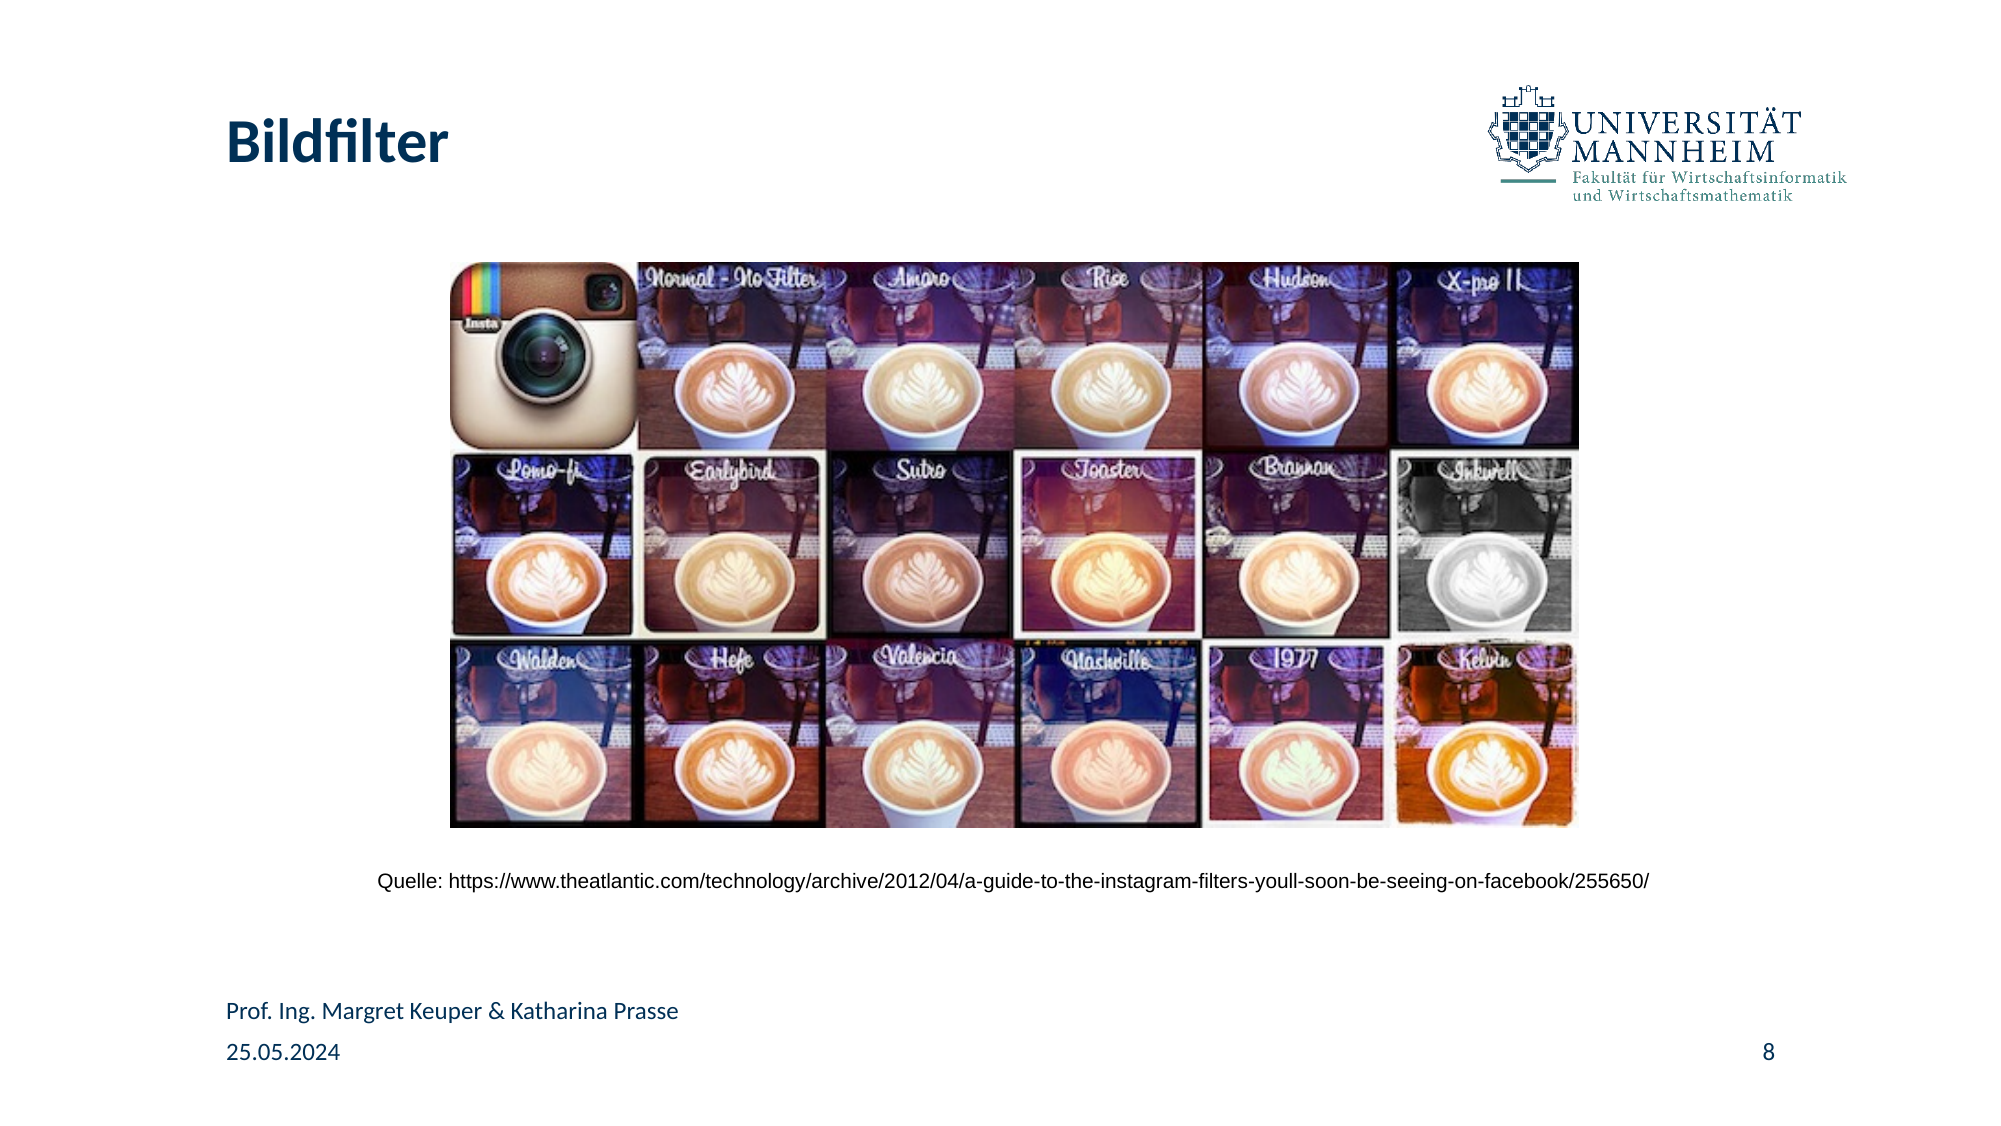

# Bildfilter
Quelle: https://www.theatlantic.com/technology/archive/2012/04/a-guide-to-the-instagram-filters-youll-soon-be-seeing-on-facebook/255650/
Prof. Ing. Margret Keuper & Katharina Prasse
25.05.2024
8